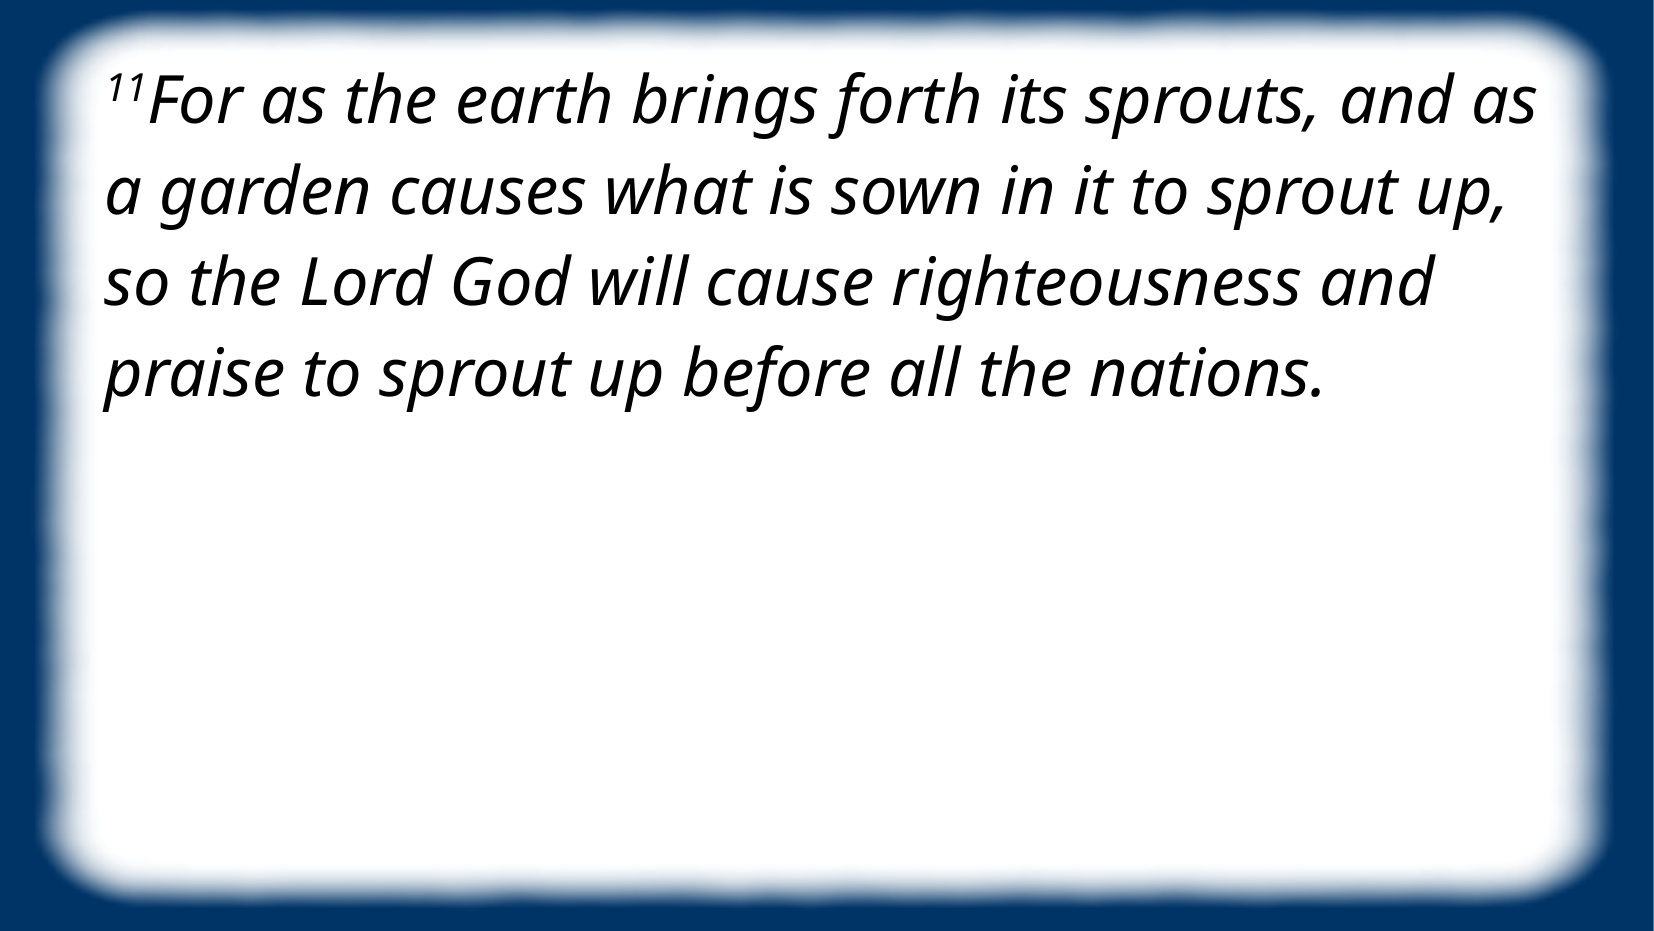

11For as the earth brings forth its sprouts, and as a garden causes what is sown in it to sprout up,
so the Lord God will cause righteousness and praise to sprout up before all the nations.